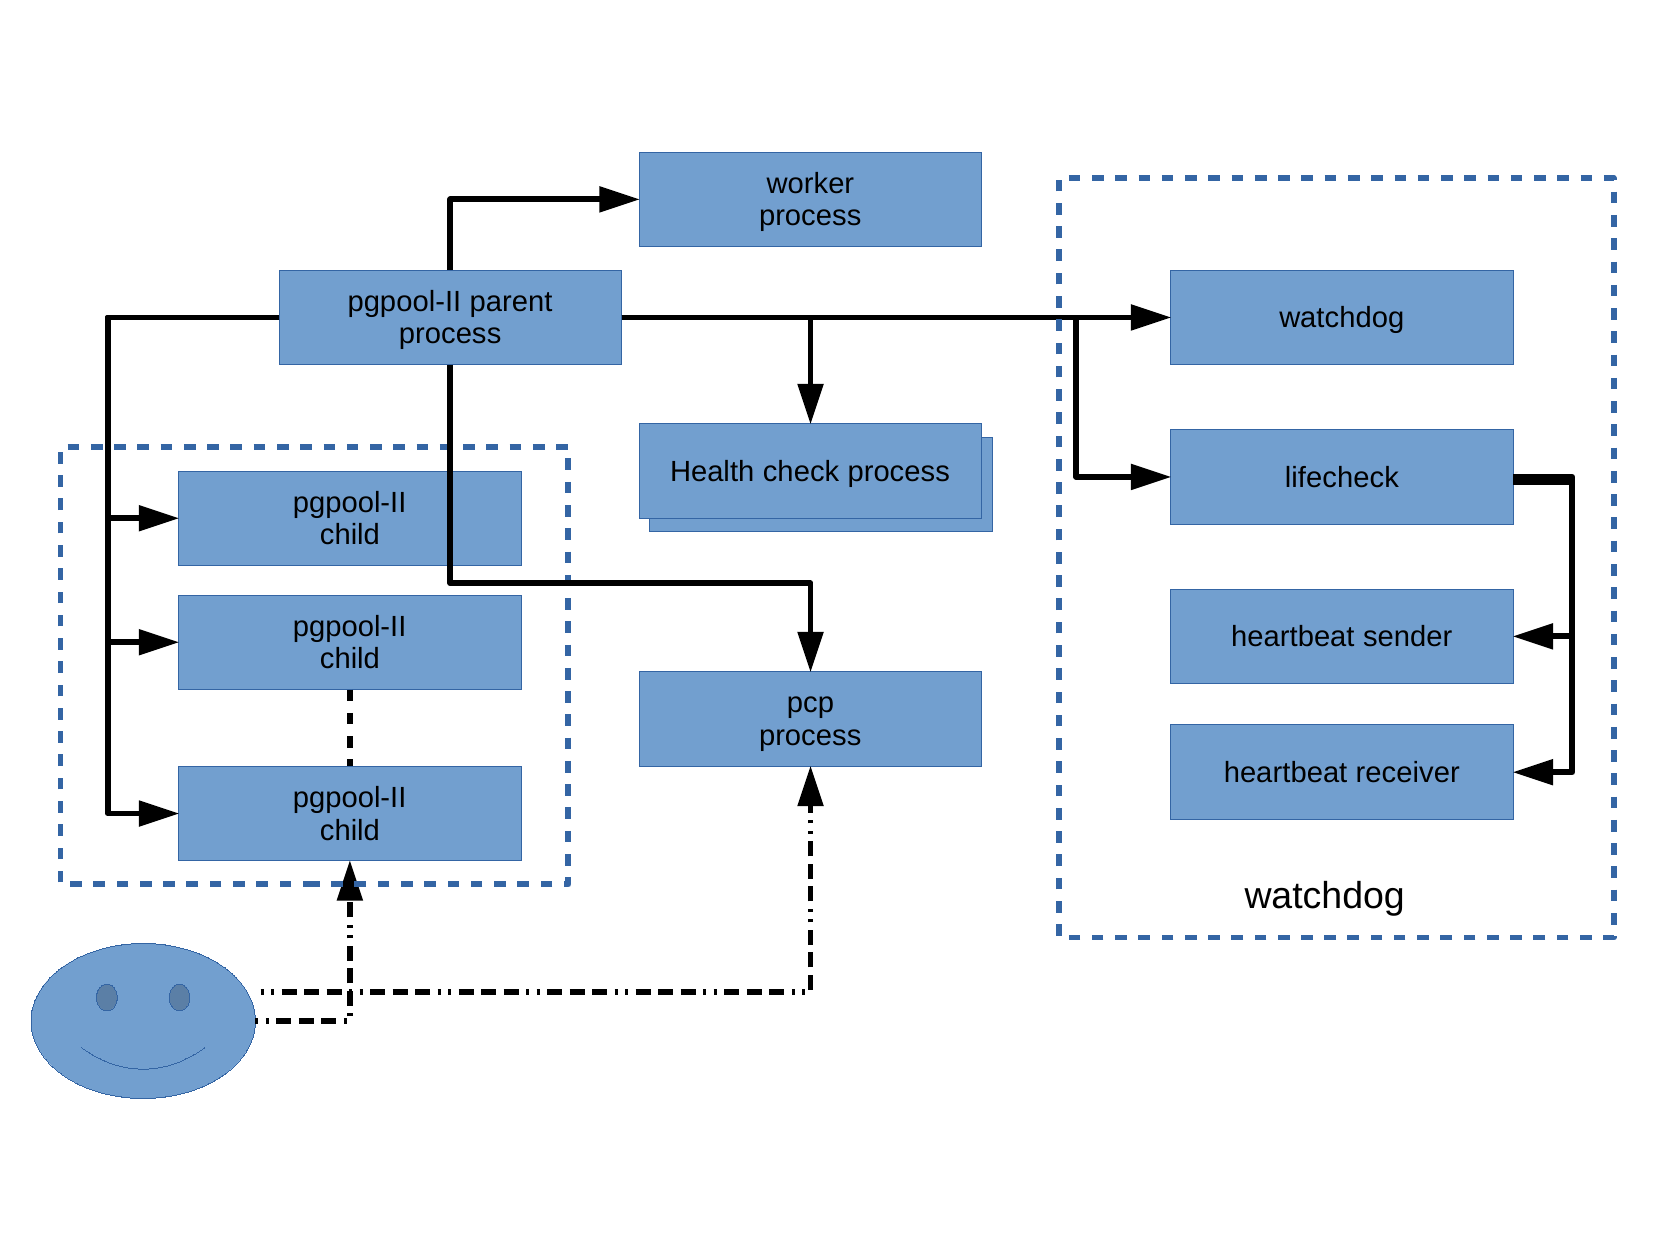

worker
process
pgpool-II parent
process
watchdog
Health check process
lifecheck
Health check process
pgpool-II
child
heartbeat sender
pgpool-II
child
pcp
process
heartbeat receiver
pgpool-II
child
watchdog